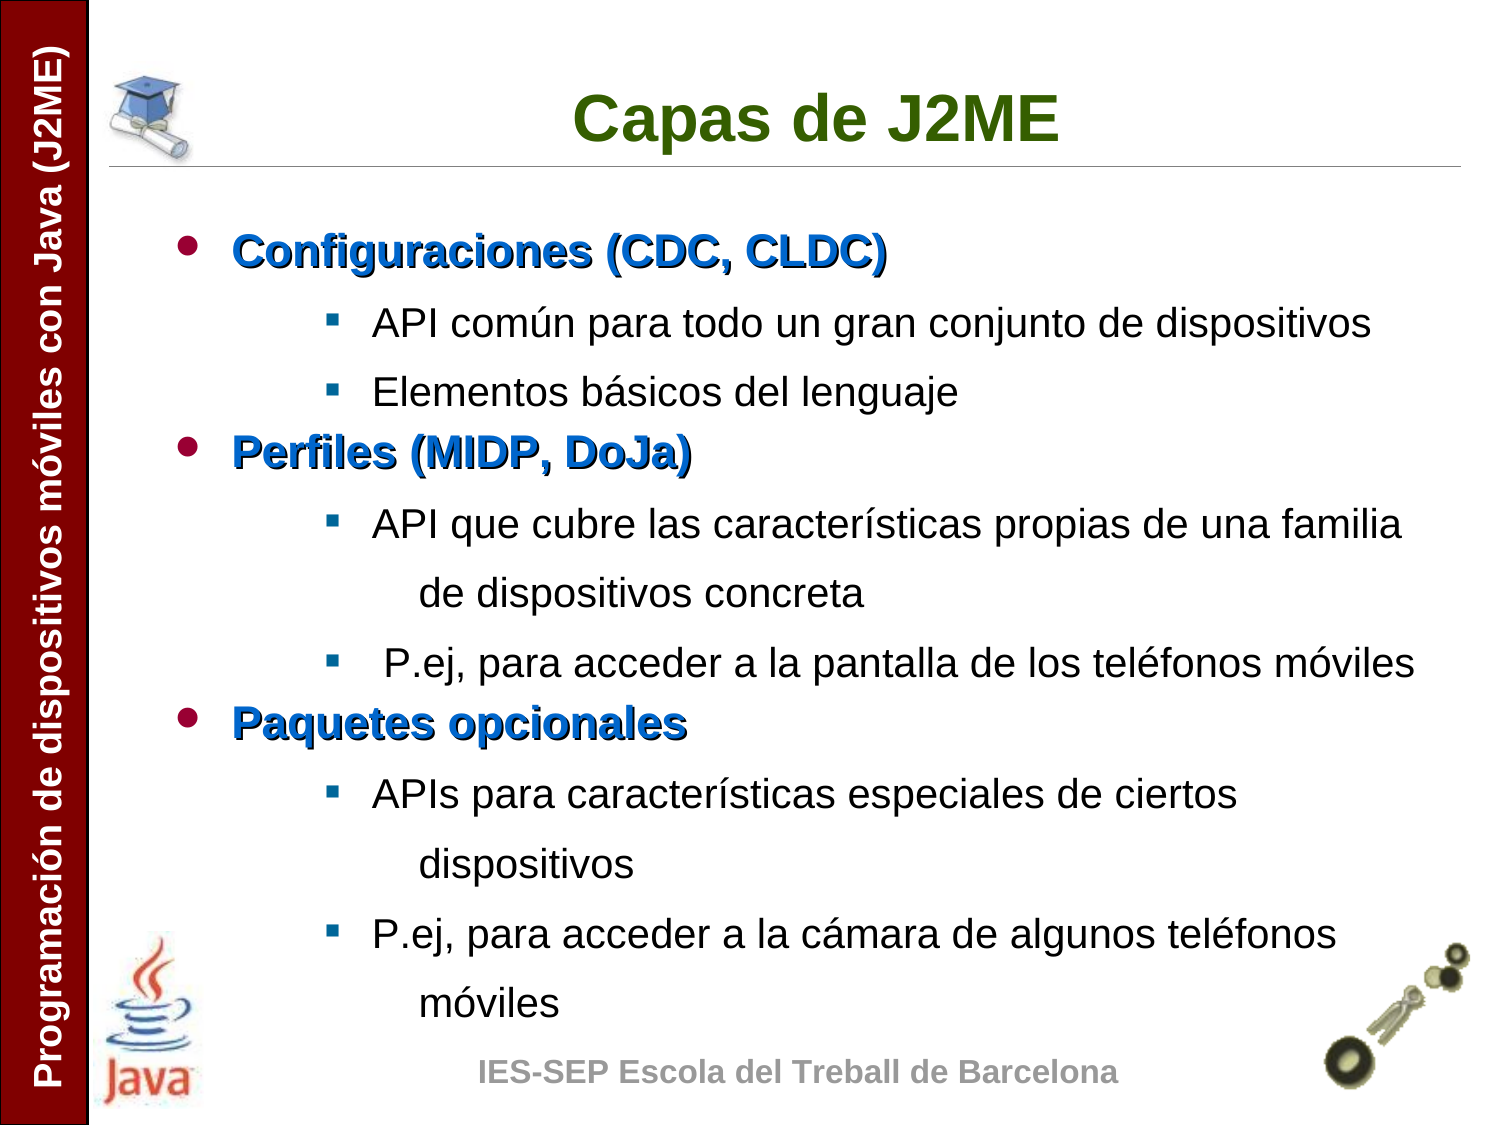

# Capas de J2ME
Configuraciones (CDC, CLDC)
API común para todo un gran conjunto de dispositivos
Elementos básicos del lenguaje
Perfiles (MIDP, DoJa)
API que cubre las características propias de una familia de dispositivos concreta
 P.ej, para acceder a la pantalla de los teléfonos móviles
Paquetes opcionales
APIs para características especiales de ciertos dispositivos
P.ej, para acceder a la cámara de algunos teléfonos móviles